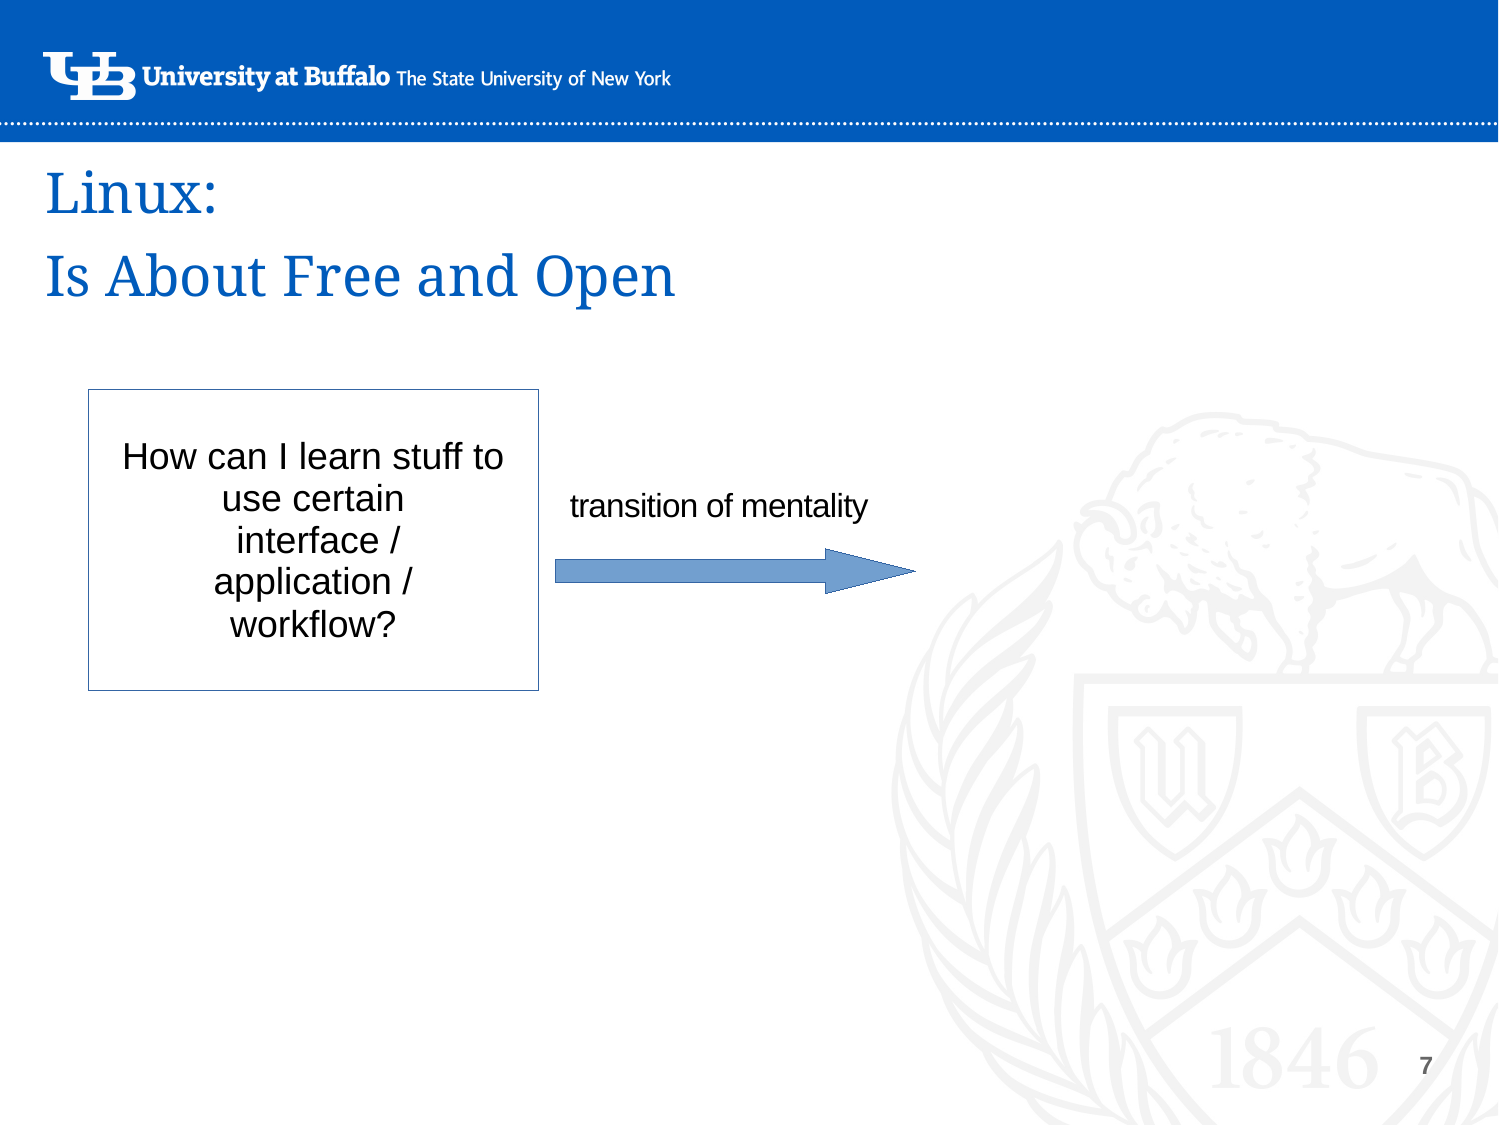

#
Linux:
Is About Free and Open
How can I learn stuff to use certain
 interface /
application /
workflow?
transition of mentality